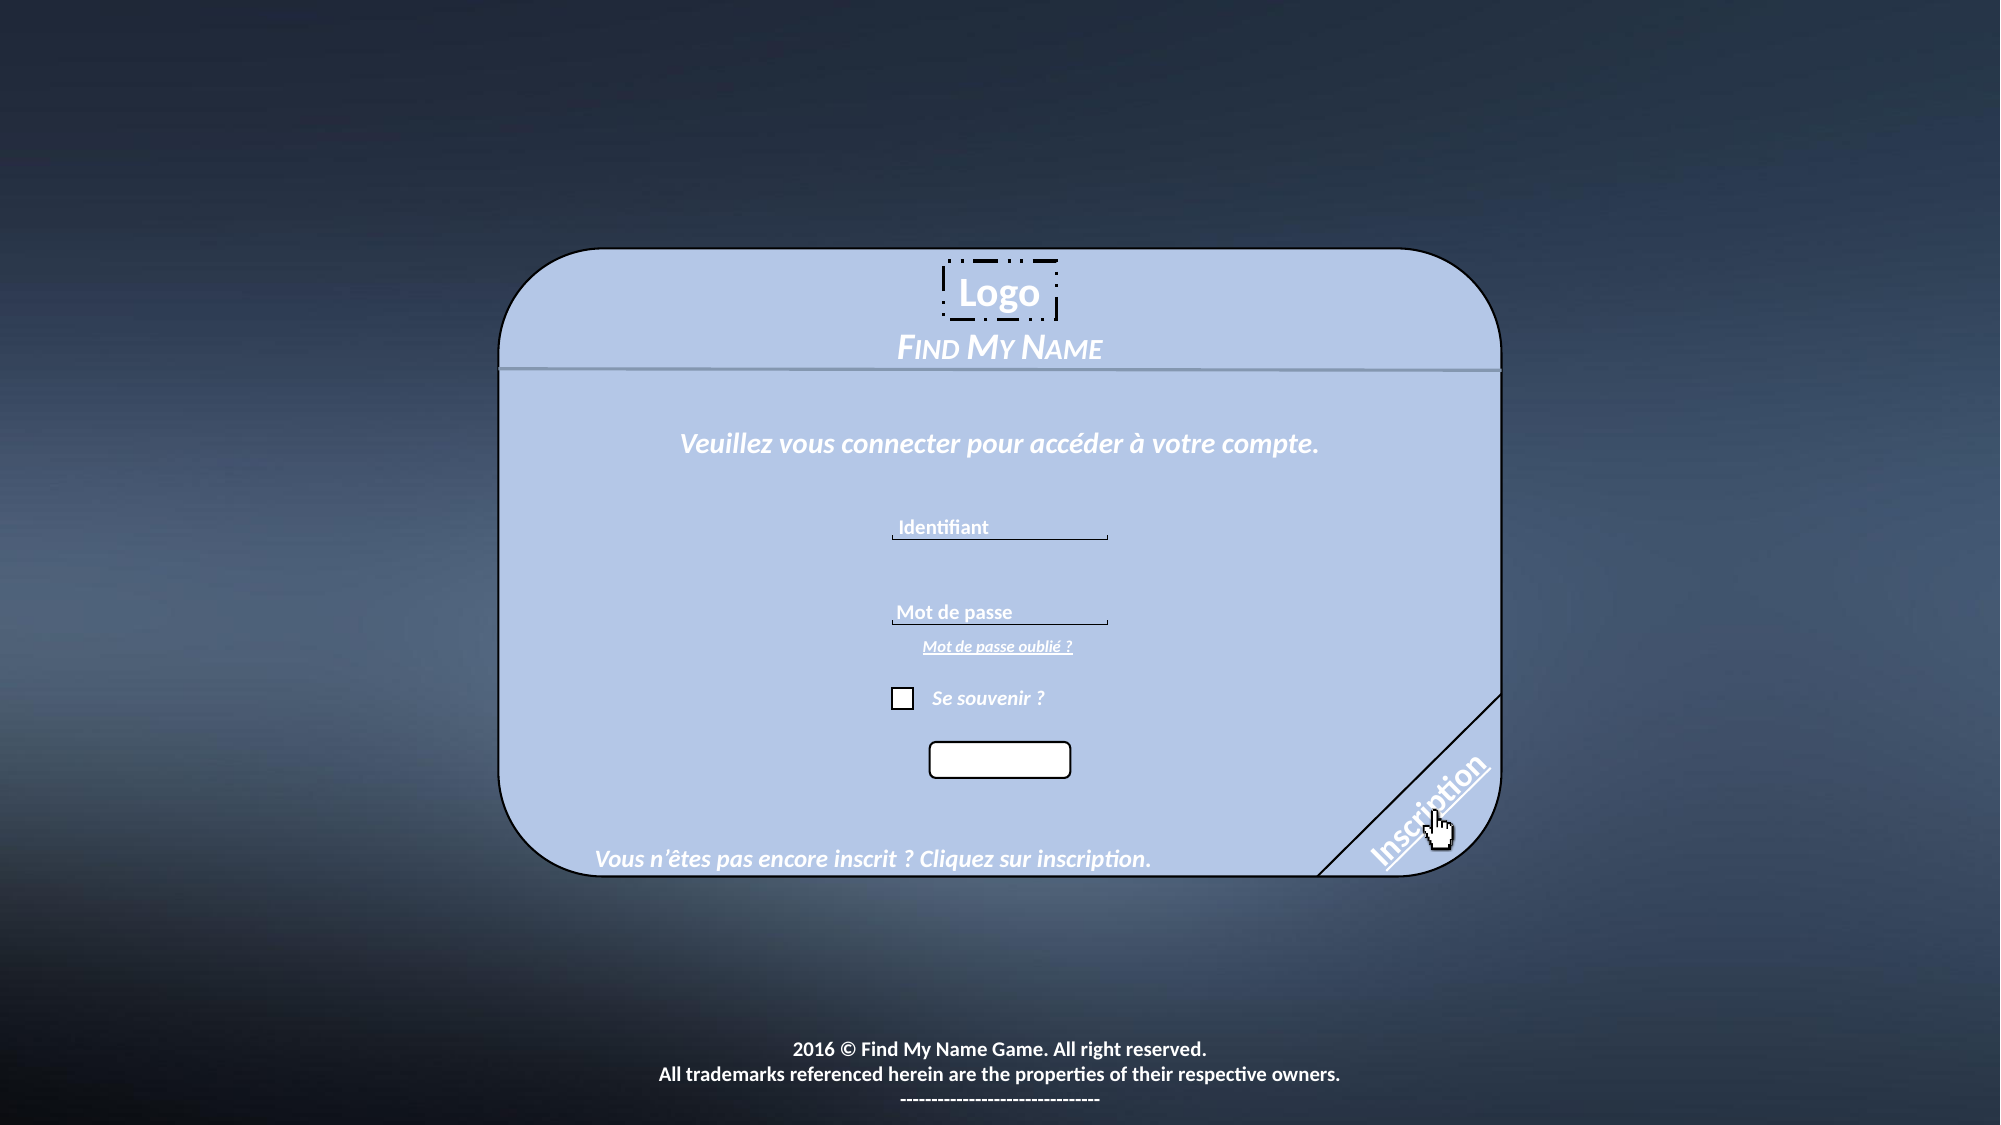

Logo
FIND MY NAME
Veuillez vous connecter pour accéder à votre compte.
Identifiant
Mot de passe
Mot de passe oublié ?
Se souvenir ?
Connexion
Inscription
Vous n’êtes pas encore inscrit ? Cliquez sur inscription.
2016 © Find My Name Game. All right reserved.
All trademarks referenced herein are the properties of their respective owners.
--------------------------------